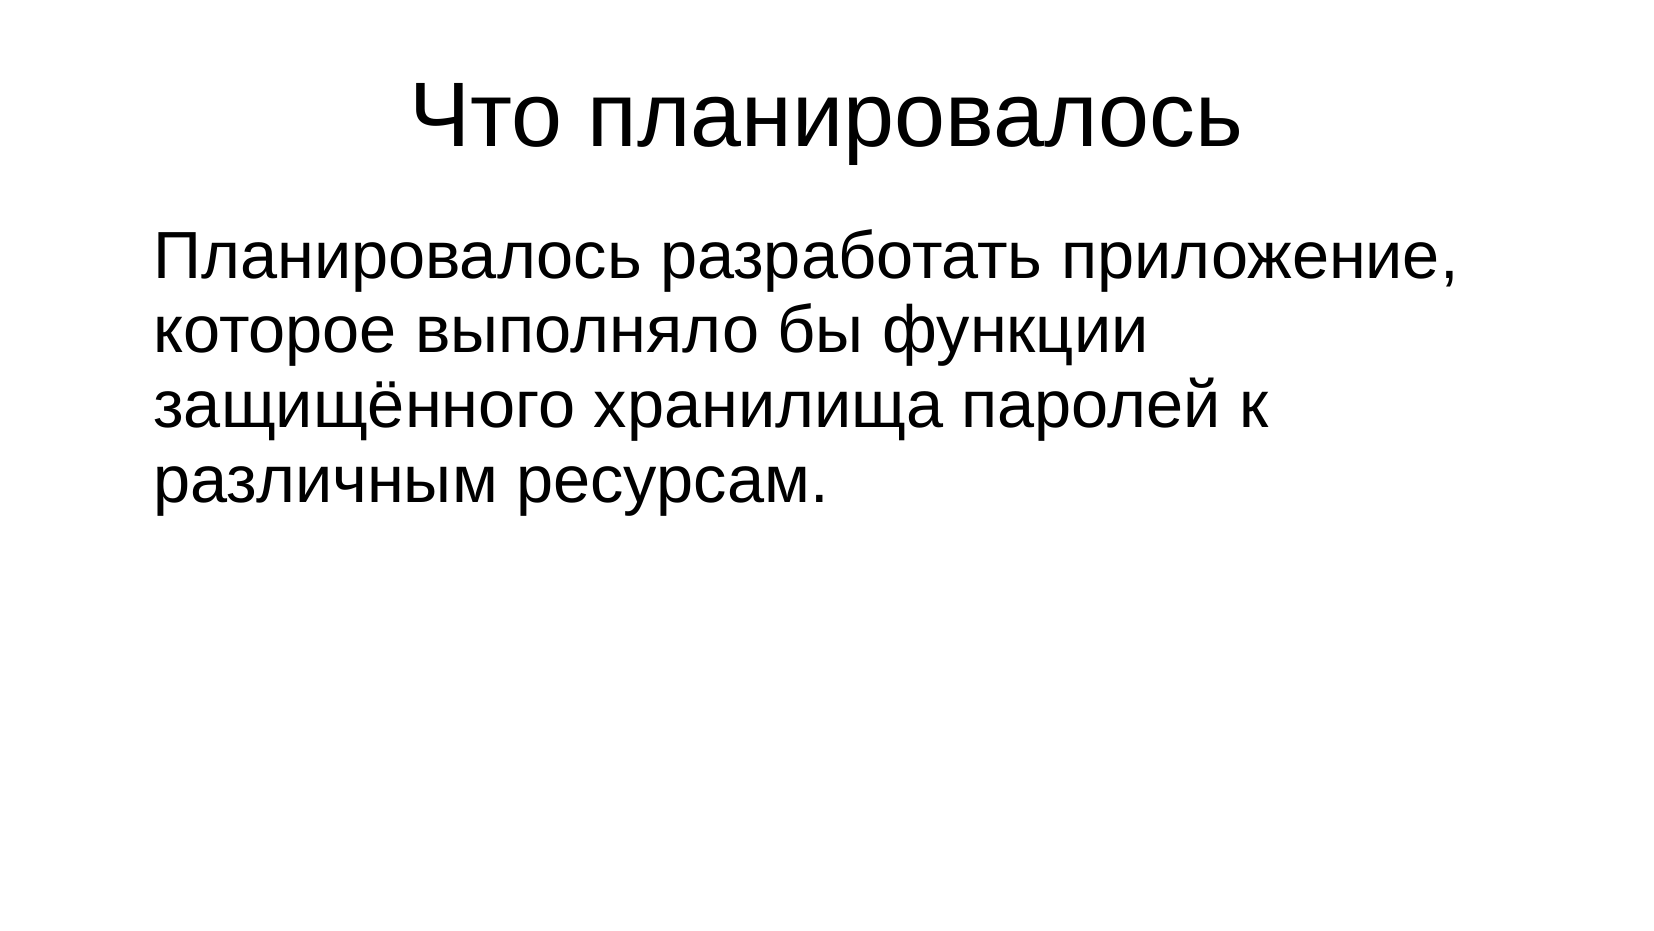

# Что планировалось
Планировалось разработать приложение, которое выполняло бы функции защищённого хранилища паролей к различным ресурсам.